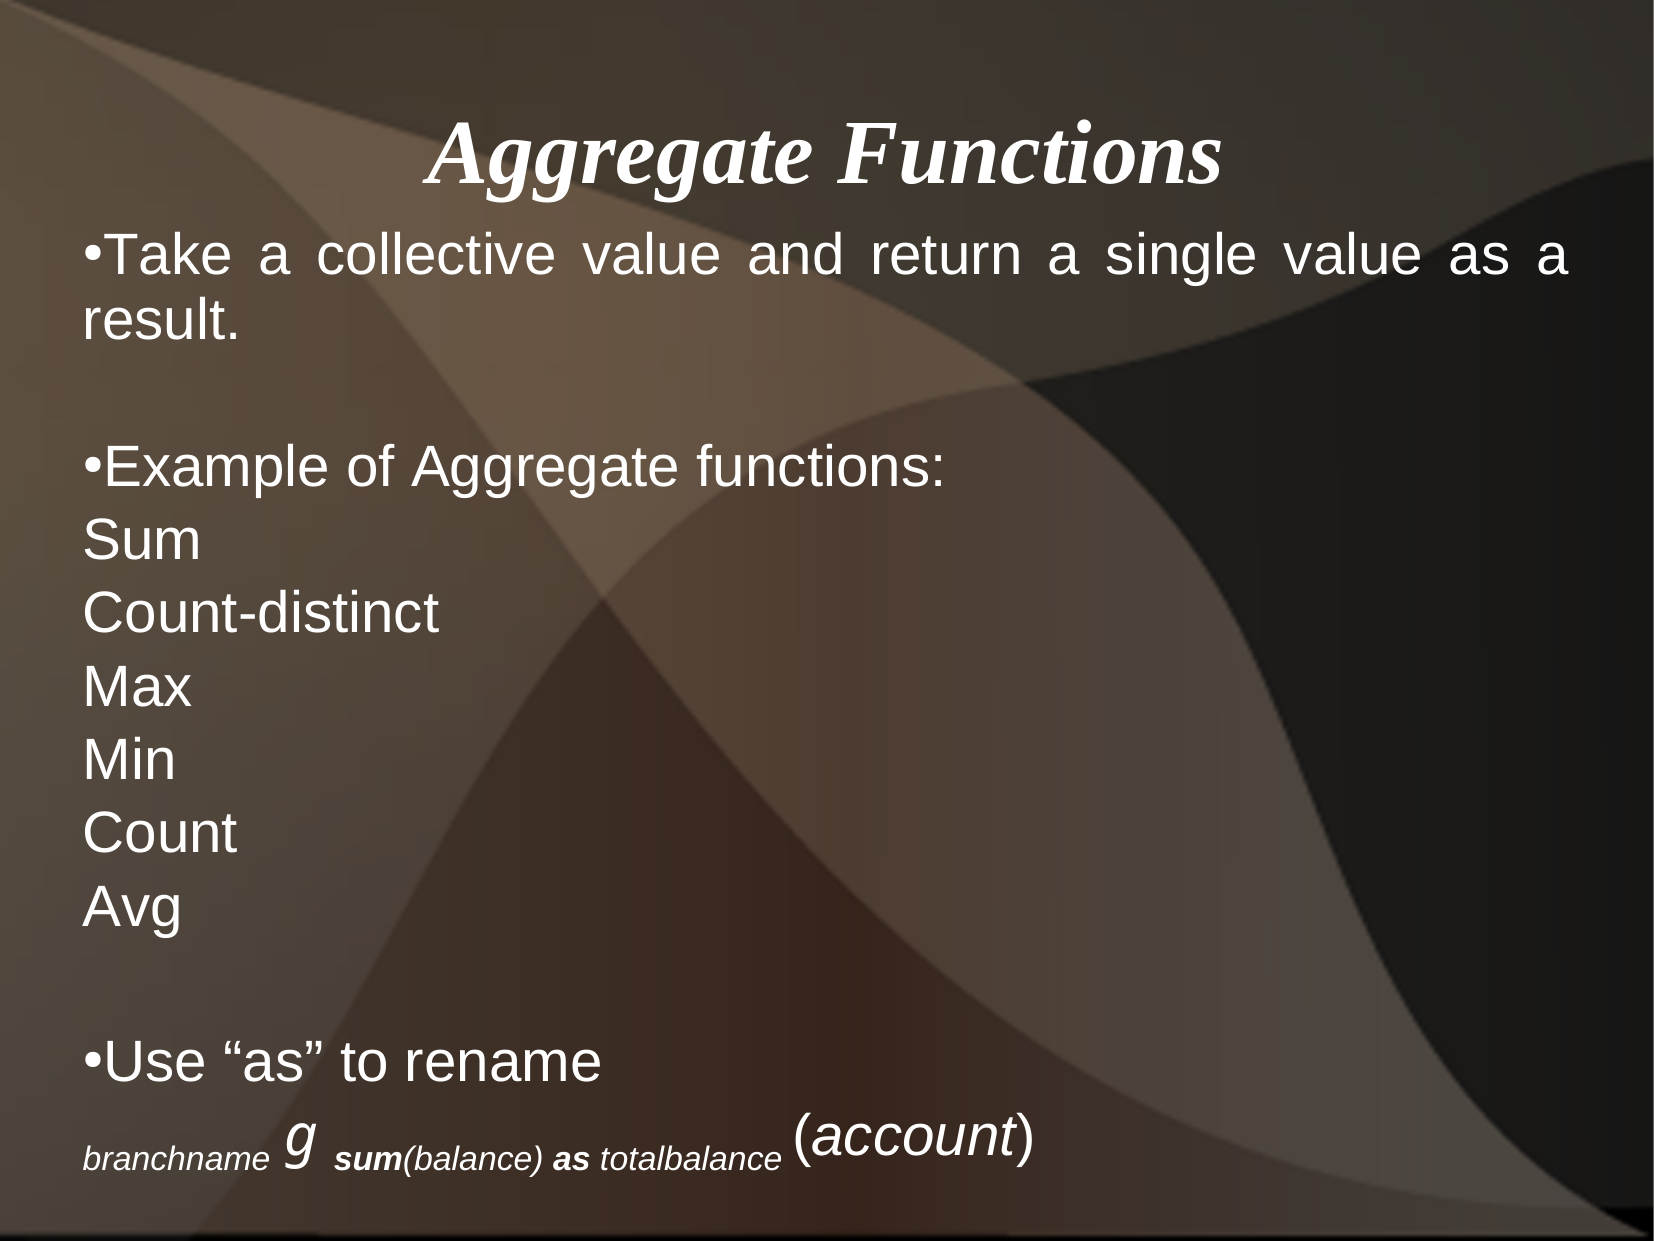

# Aggregate Functions
Take a collective value and return a single value as a result.
Example of Aggregate functions:
Sum
Count-distinct
Max
Min
Count
Avg
Use “as” to rename
branchname g sum(balance) as totalbalance (account)